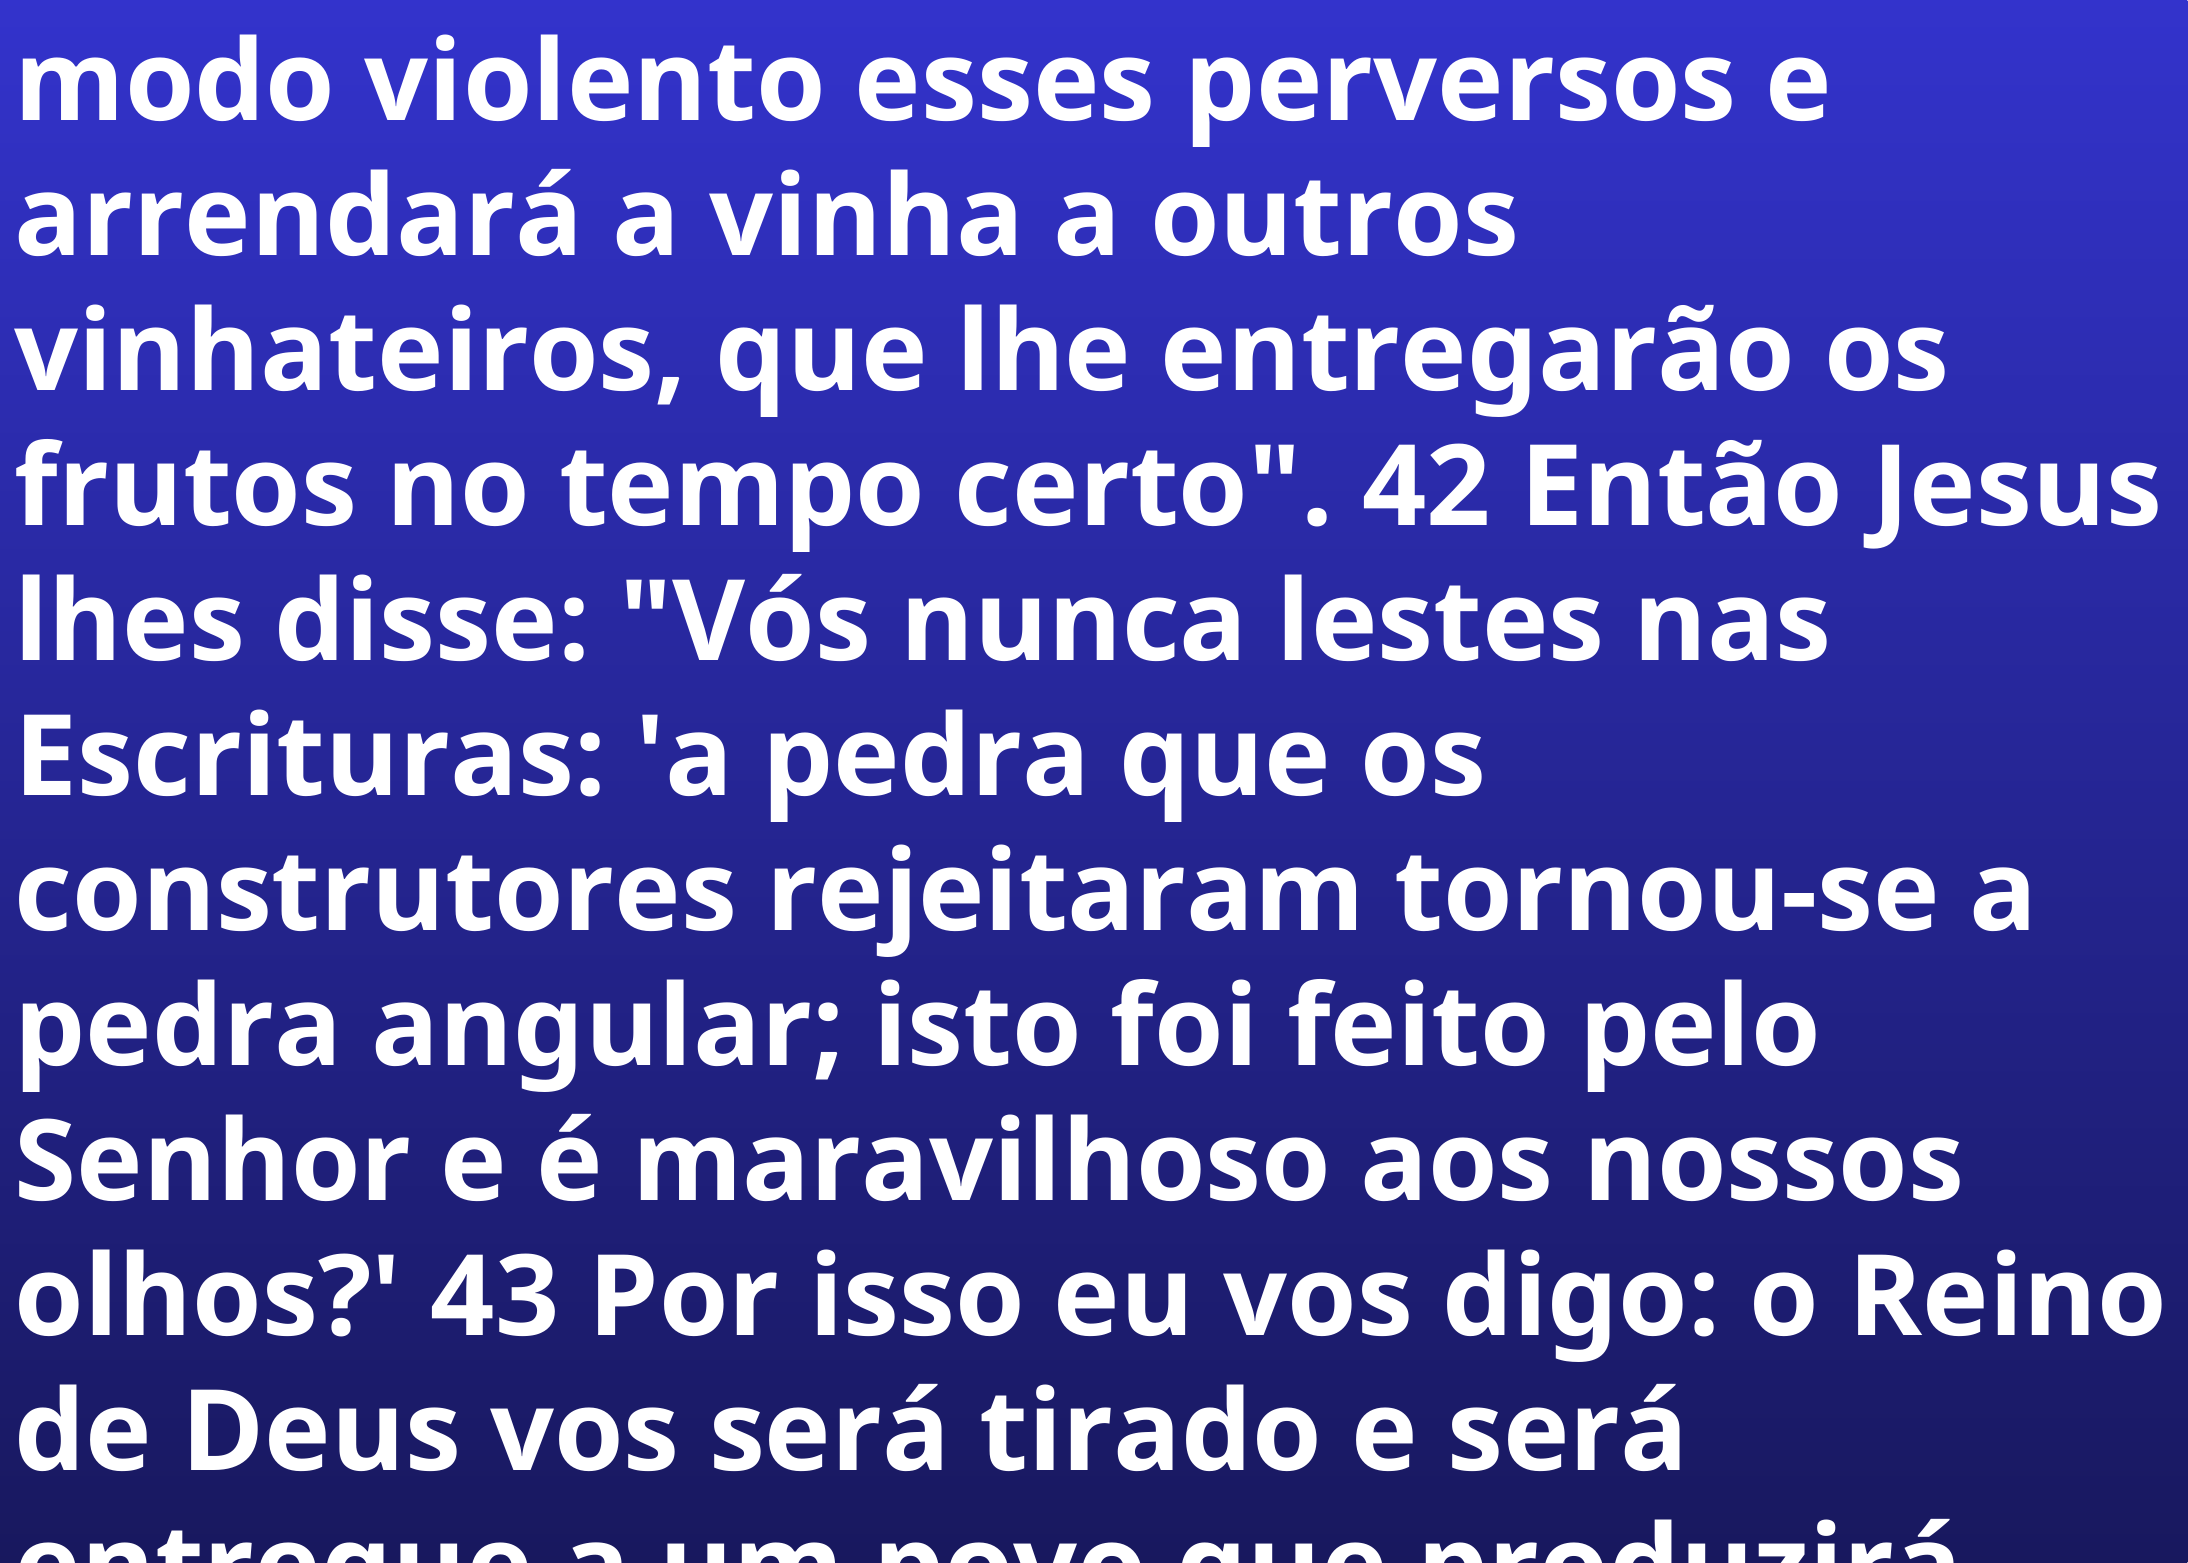

modo violento esses perversos e arrendará a vinha a outros vinhateiros, que lhe entregarão os frutos no tempo certo". 42 Então Jesus lhes disse: "Vós nunca lestes nas Escrituras: 'a pedra que os construtores rejeitaram tornou-se a pedra angular; isto foi feito pelo Senhor e é maravilhoso aos nossos olhos?' 43 Por isso eu vos digo: o Reino de Deus vos será tirado e será entregue a um povo que produzirá frutos". 45 Os sumos sacerdotes e fariseus ouviram as parábolas de Jesus, e compreenderam que estava falando deles. 46 Procuraram prendê-lo, mas ficaram com medo das multidões, pois elas consideravam Jesus um profeta.